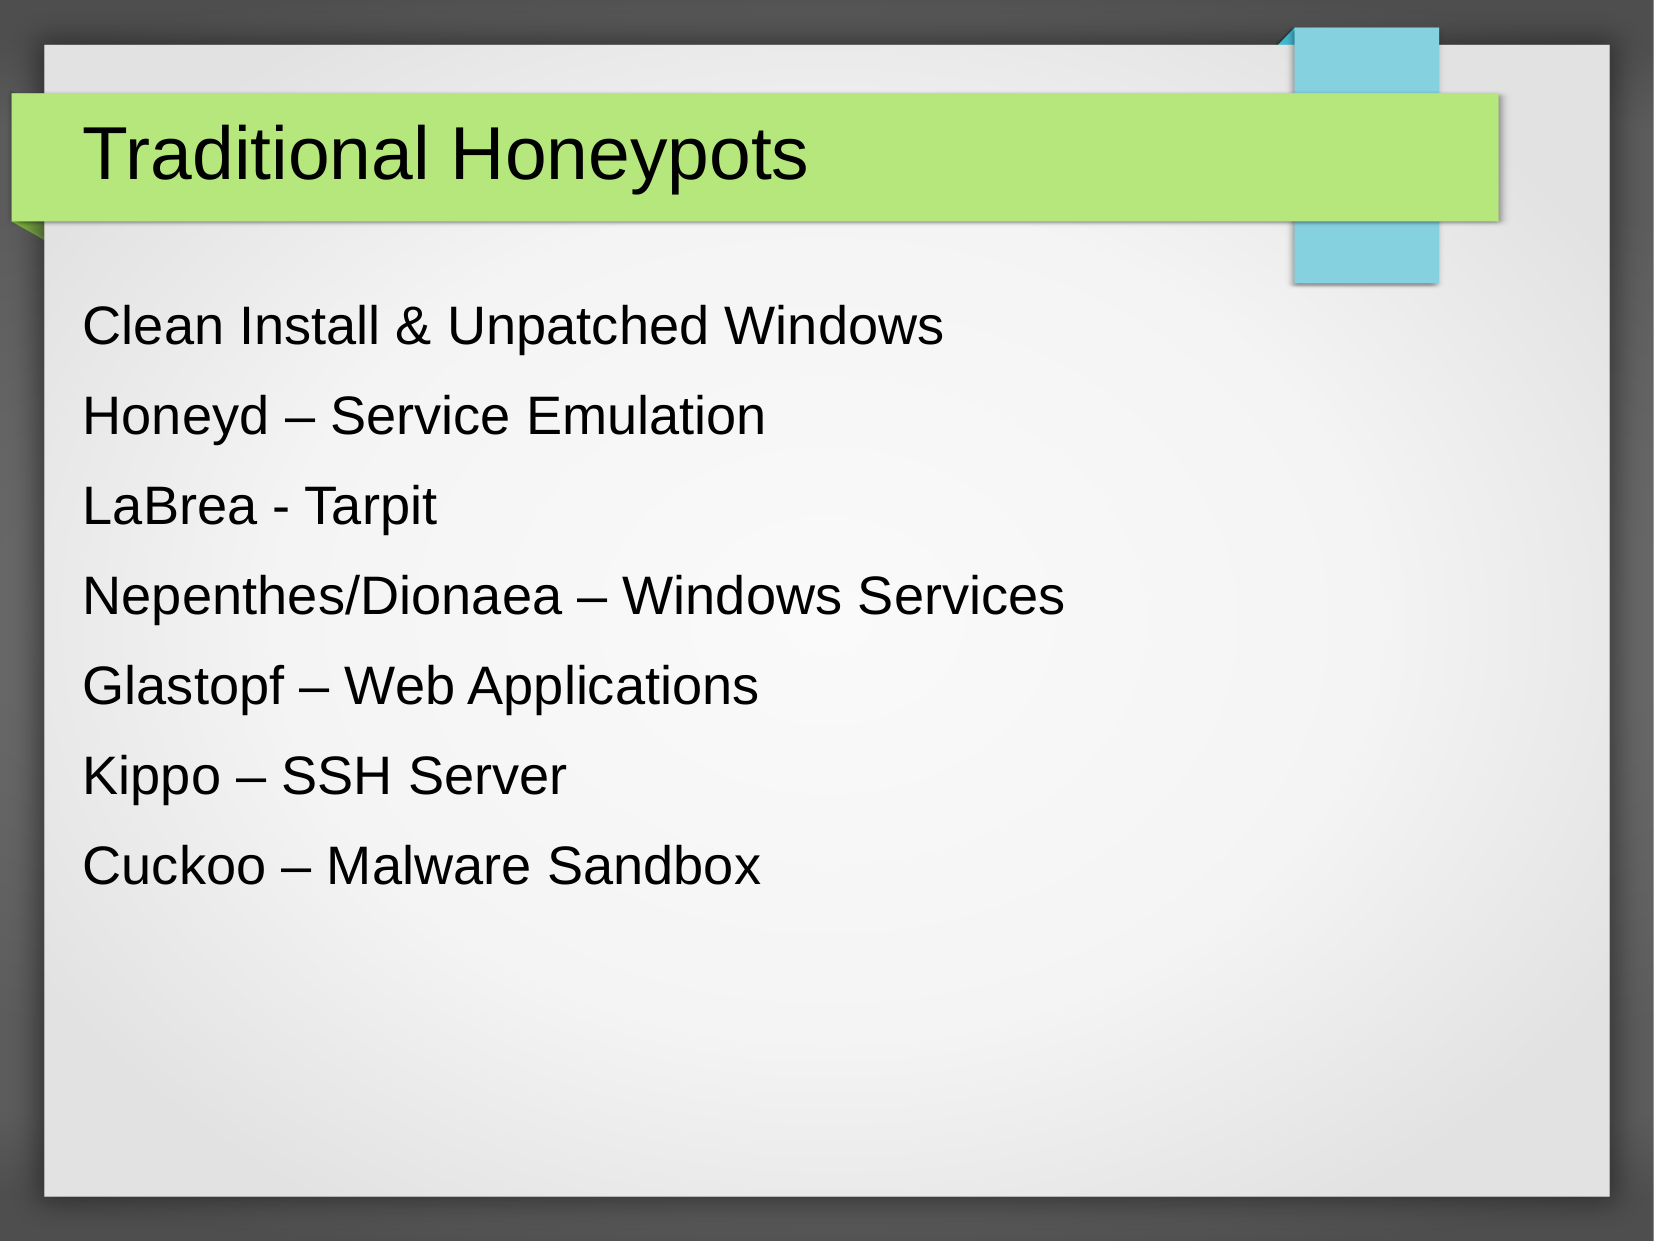

# Traditional Honeypots
Clean Install & Unpatched Windows
Honeyd – Service Emulation
LaBrea - Tarpit
Nepenthes/Dionaea – Windows Services
Glastopf – Web Applications
Kippo – SSH Server
Cuckoo – Malware Sandbox